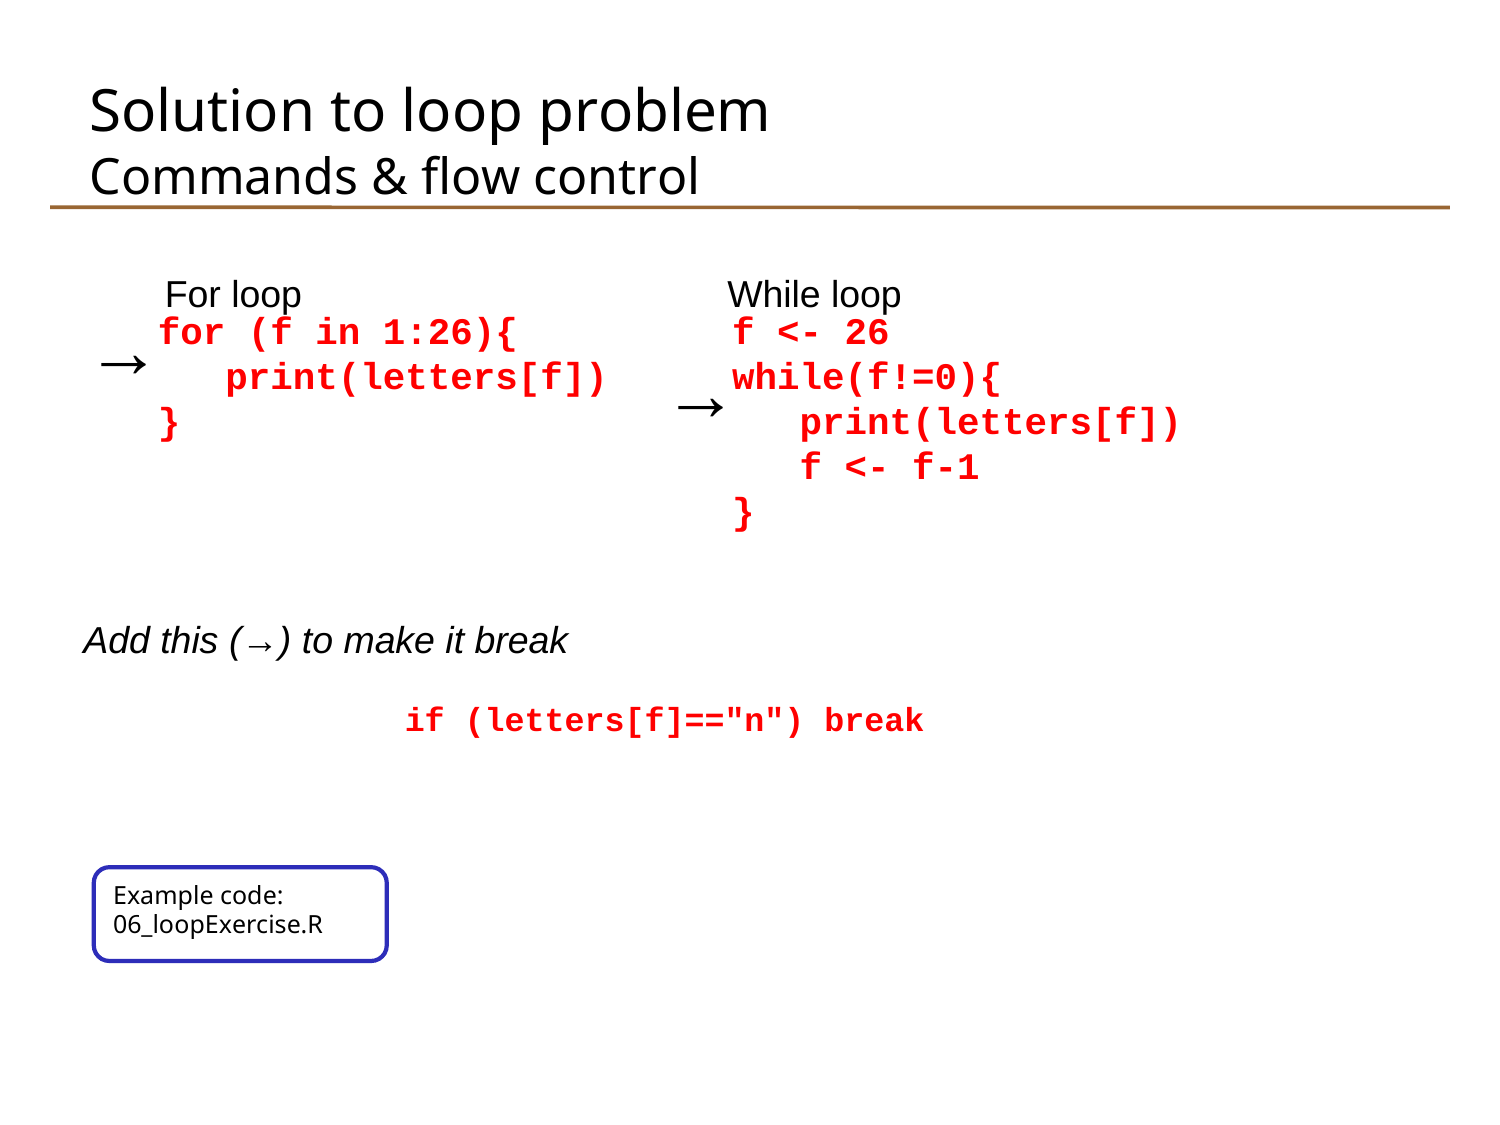

Solution to loop problem
Commands & flow control
For loop
While loop
→
 for (f in 1:26){
 print(letters[f])‏
 }
 f <- 26
 while(f!=0){
 print(letters[f])‏
 f <- f-1
 }
→
Add this (→) to make it break
if (letters[f]=="n") break
Example code:
06_loopExercise.R